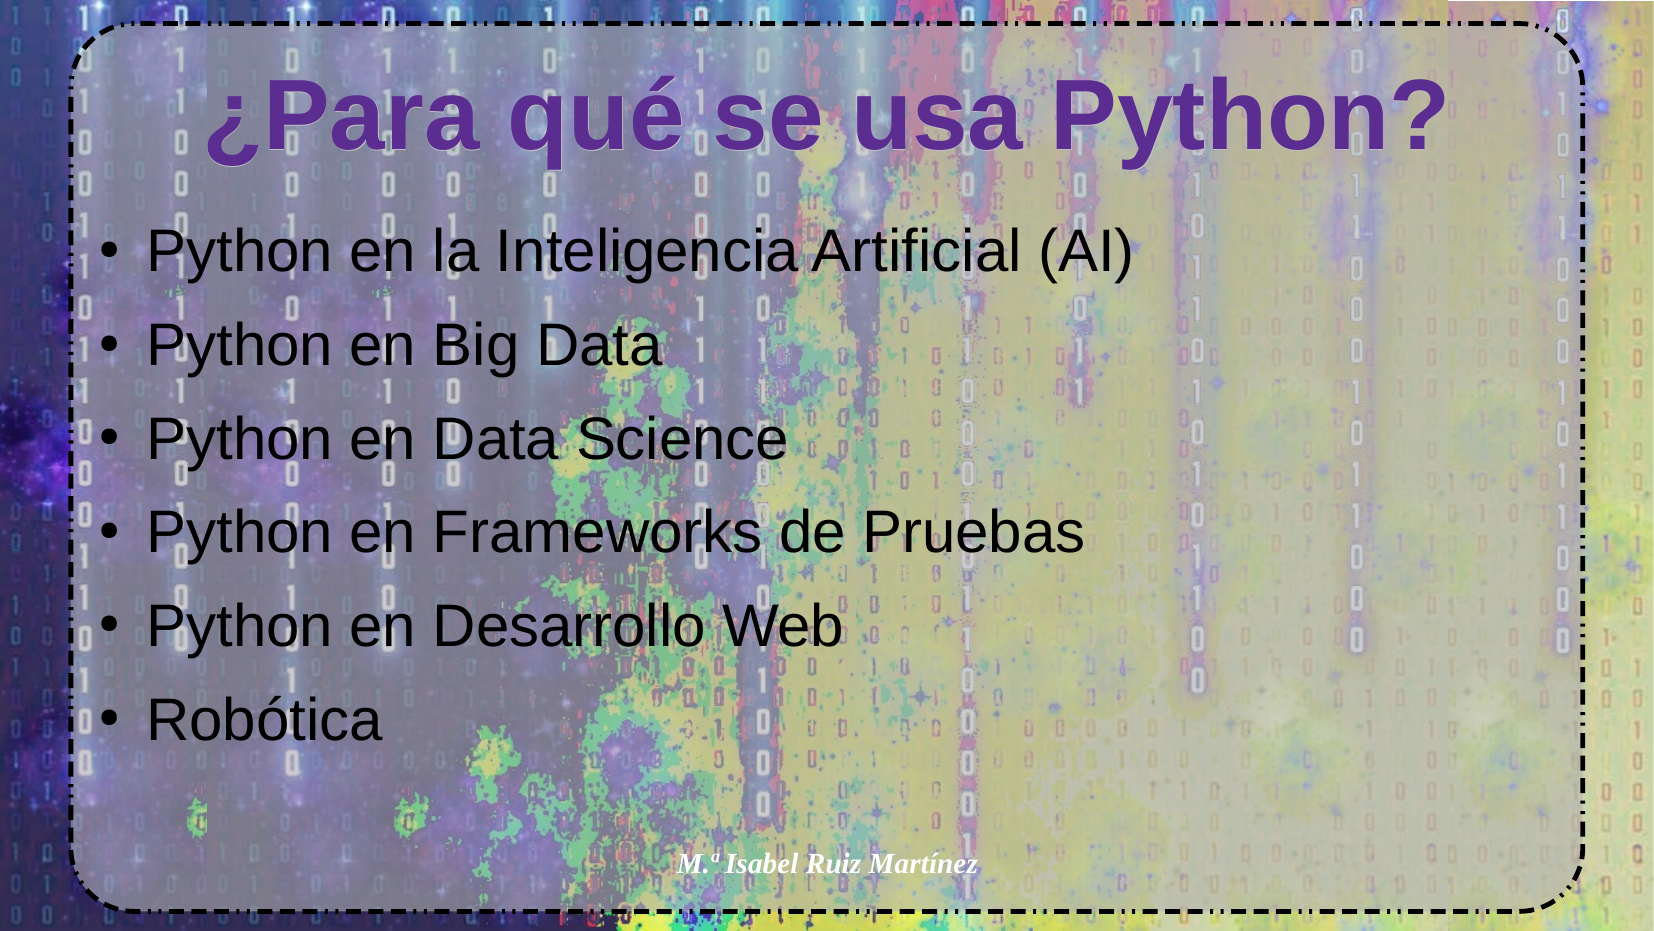

# ¿Para qué se usa Python?
Python en la Inteligencia Artificial (AI)
Python en Big Data
Python en Data Science
Python en Frameworks de Pruebas
Python en Desarrollo Web
Robótica